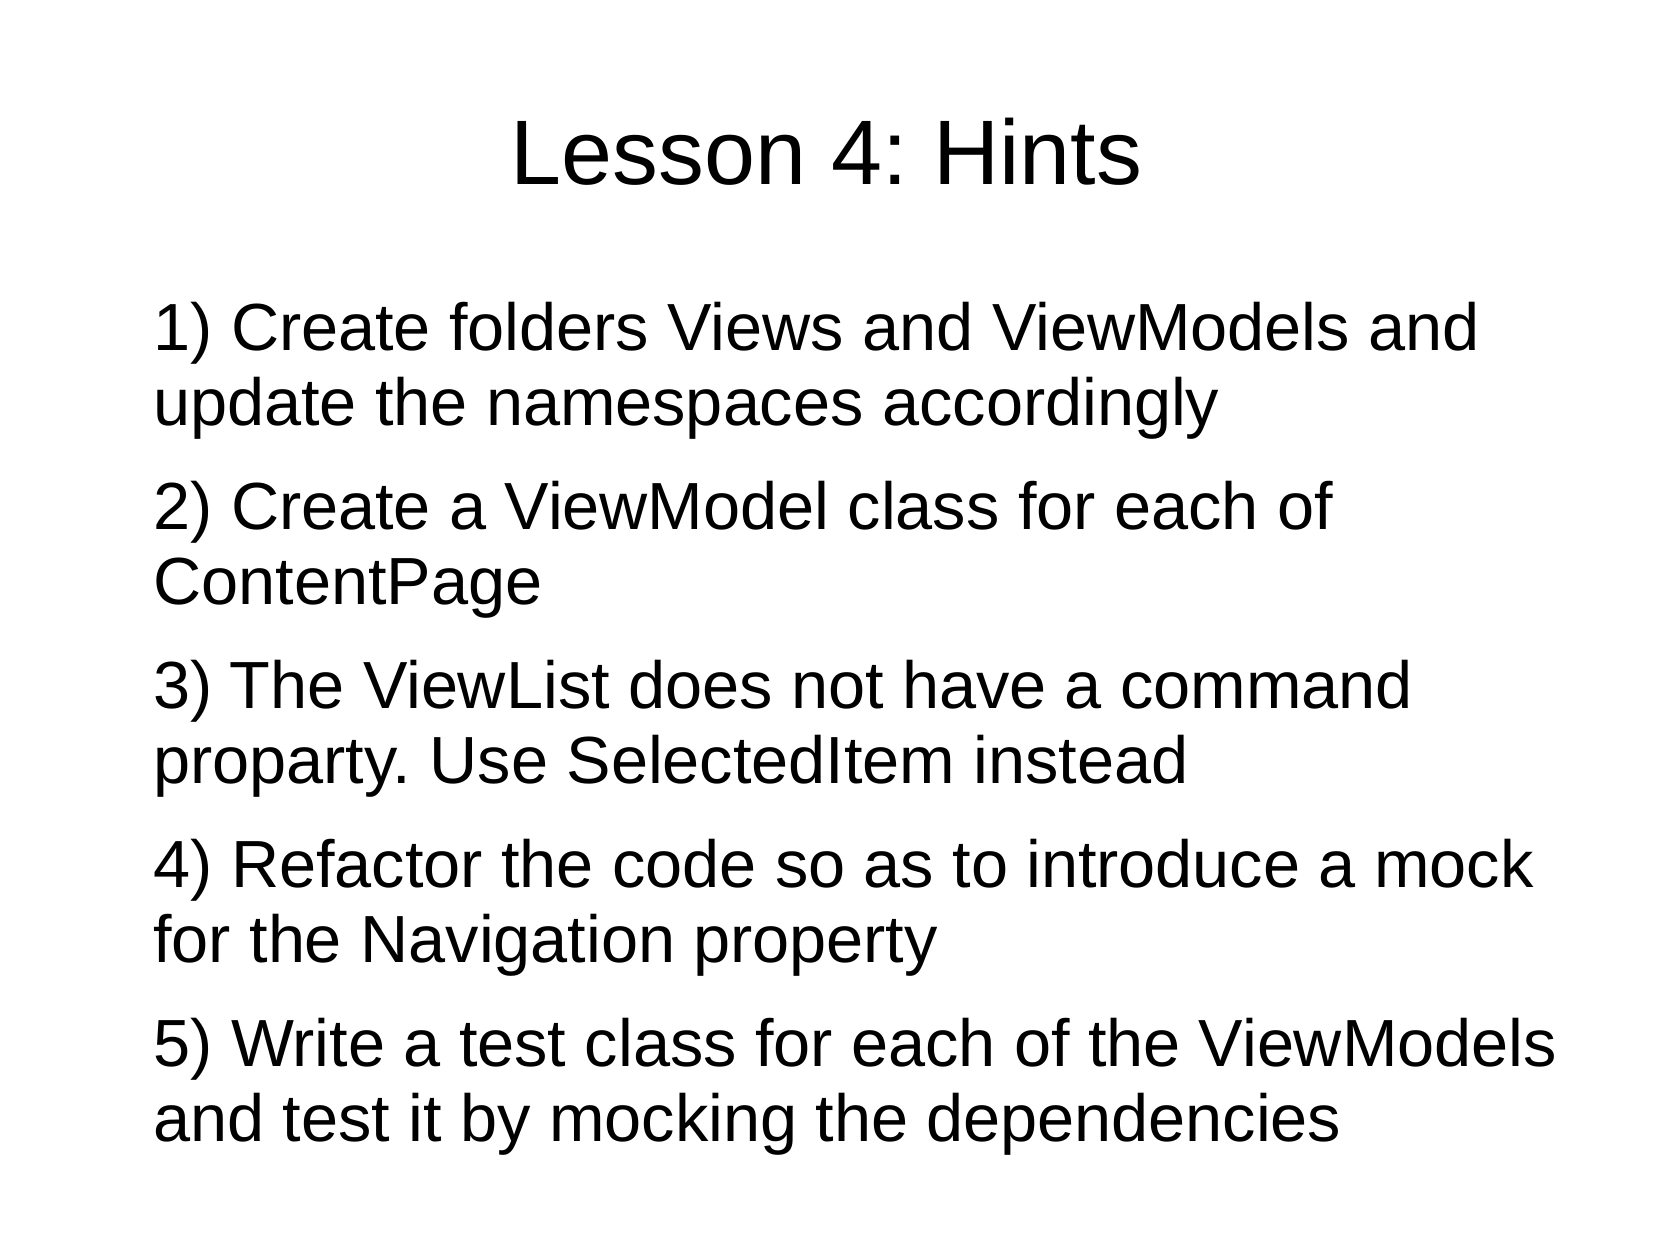

# Lesson 4: Hints
1) Create folders Views and ViewModels and update the namespaces accordingly
2) Create a ViewModel class for each of ContentPage
3) The ViewList does not have a command proparty. Use SelectedItem instead
4) Refactor the code so as to introduce a mock for the Navigation property
5) Write a test class for each of the ViewModels and test it by mocking the dependencies